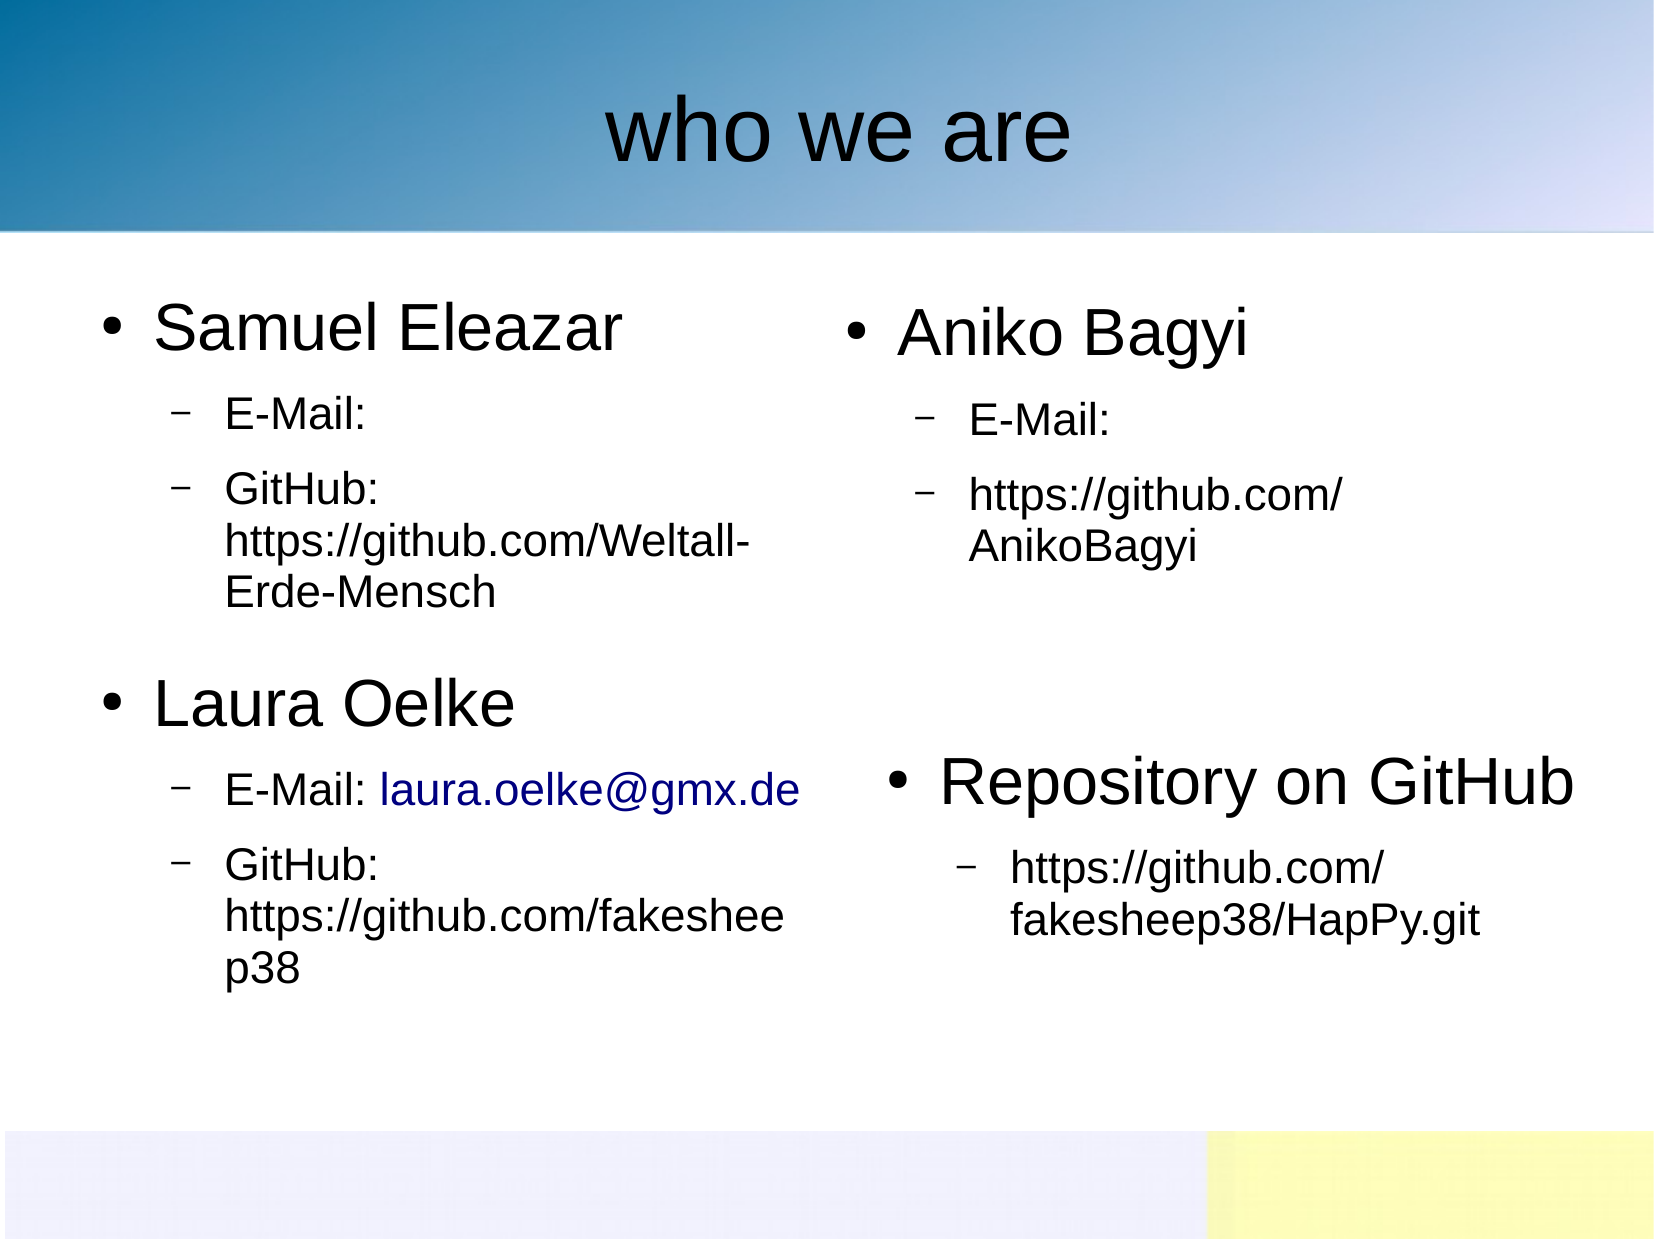

# who we are
Samuel Eleazar
E-Mail:
GitHub: https://github.com/Weltall-Erde-Mensch
Aniko Bagyi
E-Mail:
https://github.com/AnikoBagyi
Laura Oelke
E-Mail: laura.oelke@gmx.de
GitHub: https://github.com/fakesheep38
Repository on GitHub
https://github.com/fakesheep38/HapPy.git